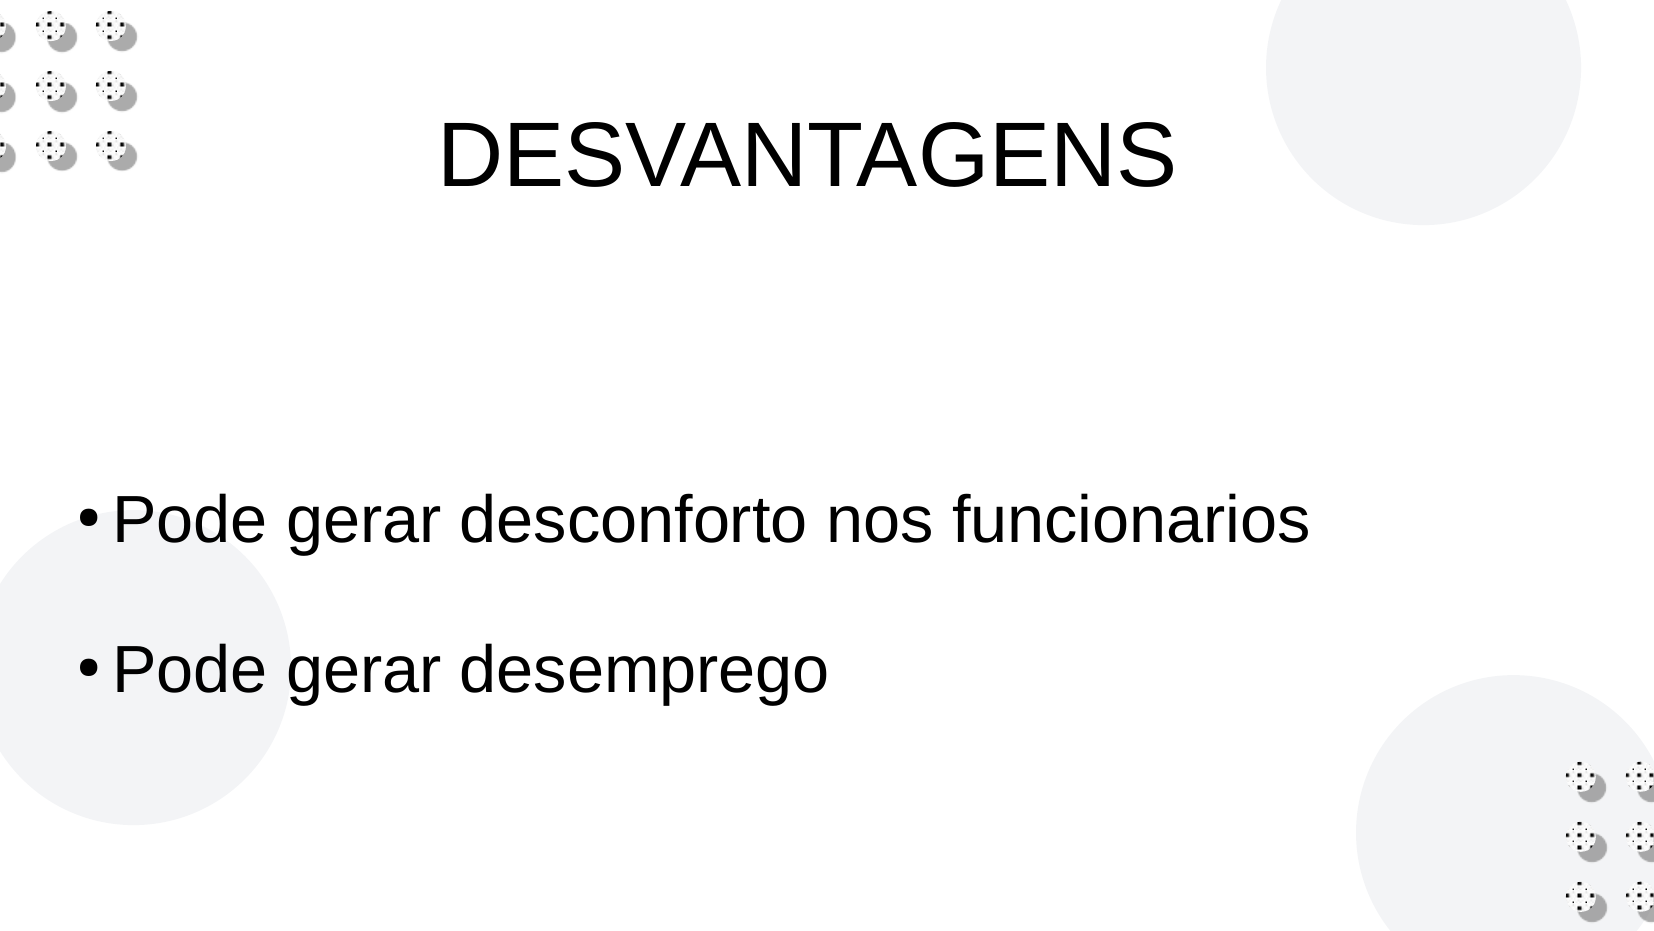

# DESVANTAGENS
Pode gerar desconforto nos funcionarios
Pode gerar desemprego